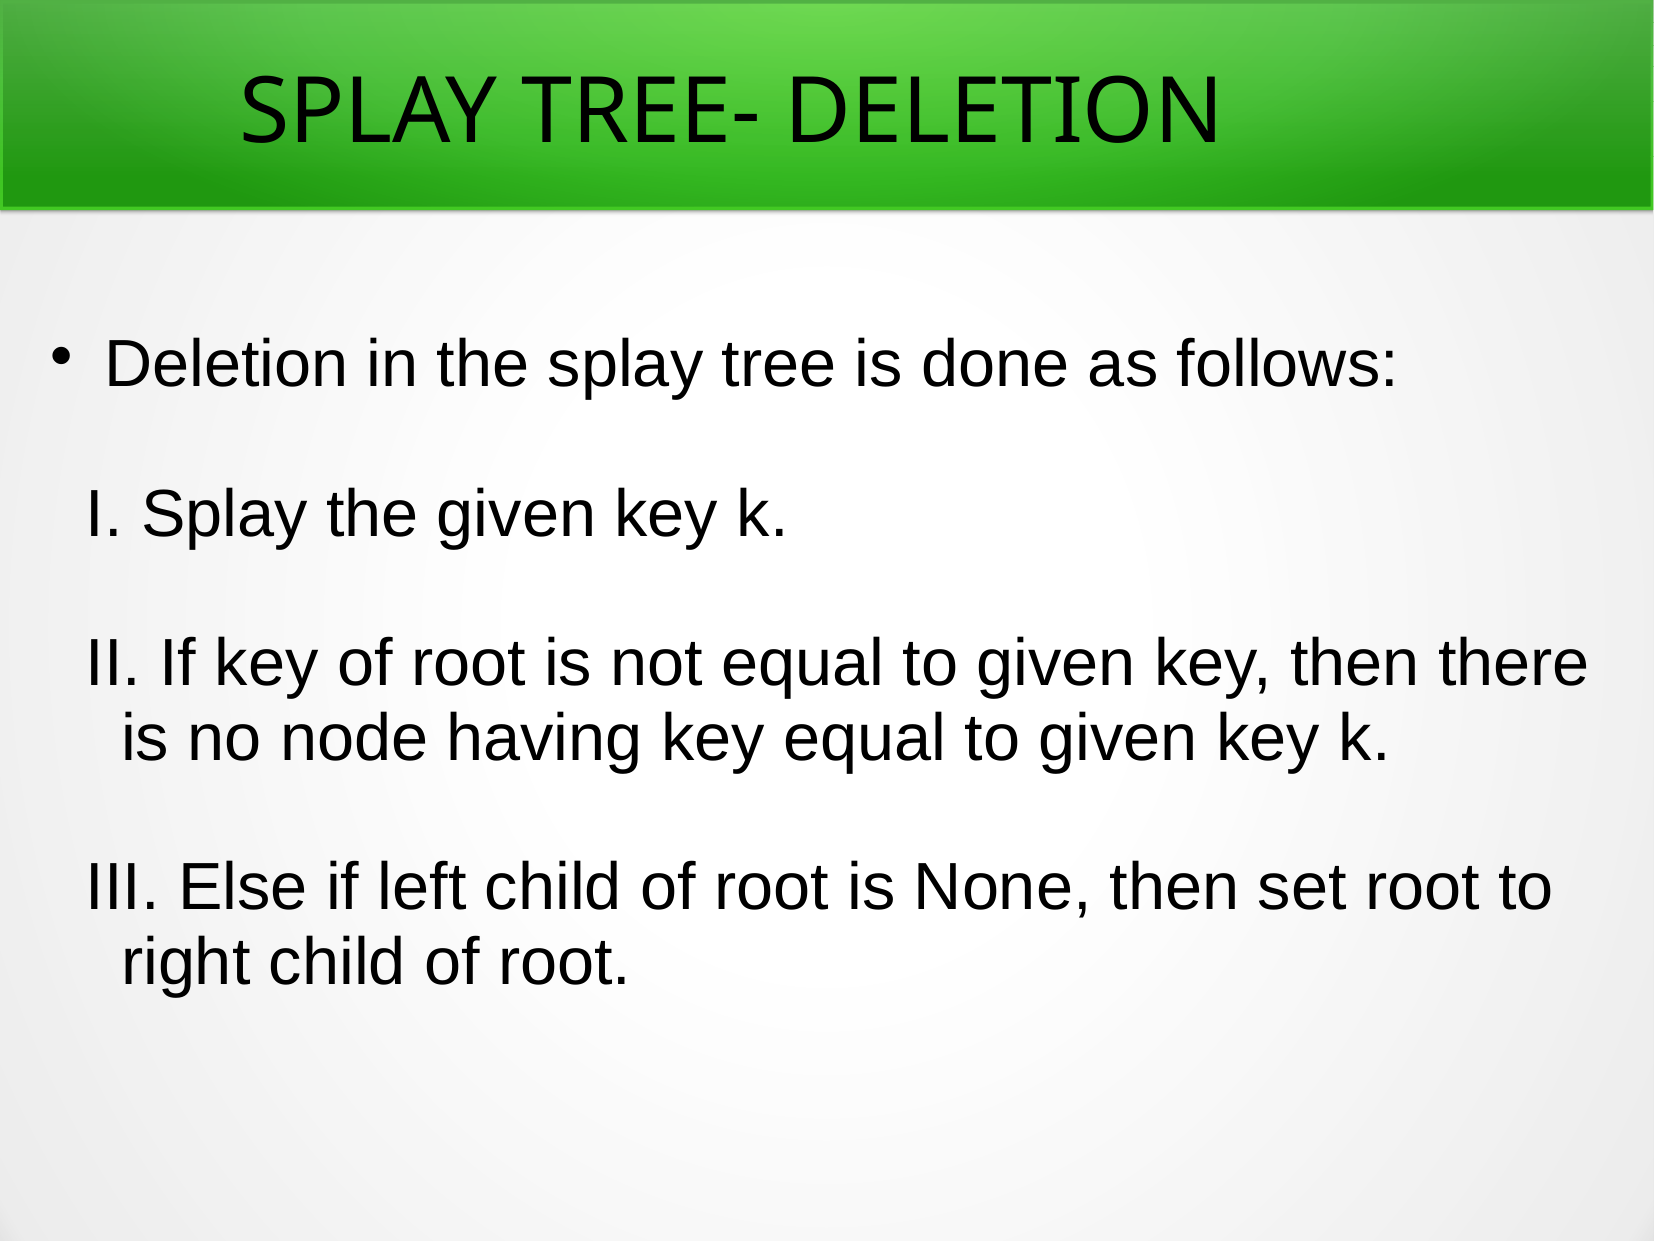

SPLAY TREE- DELETION
 Deletion in the splay tree is done as follows:
 Splay the given key k.
 If key of root is not equal to given key, then there is no node having key equal to given key k.
 Else if left child of root is None, then set root to right child of root.